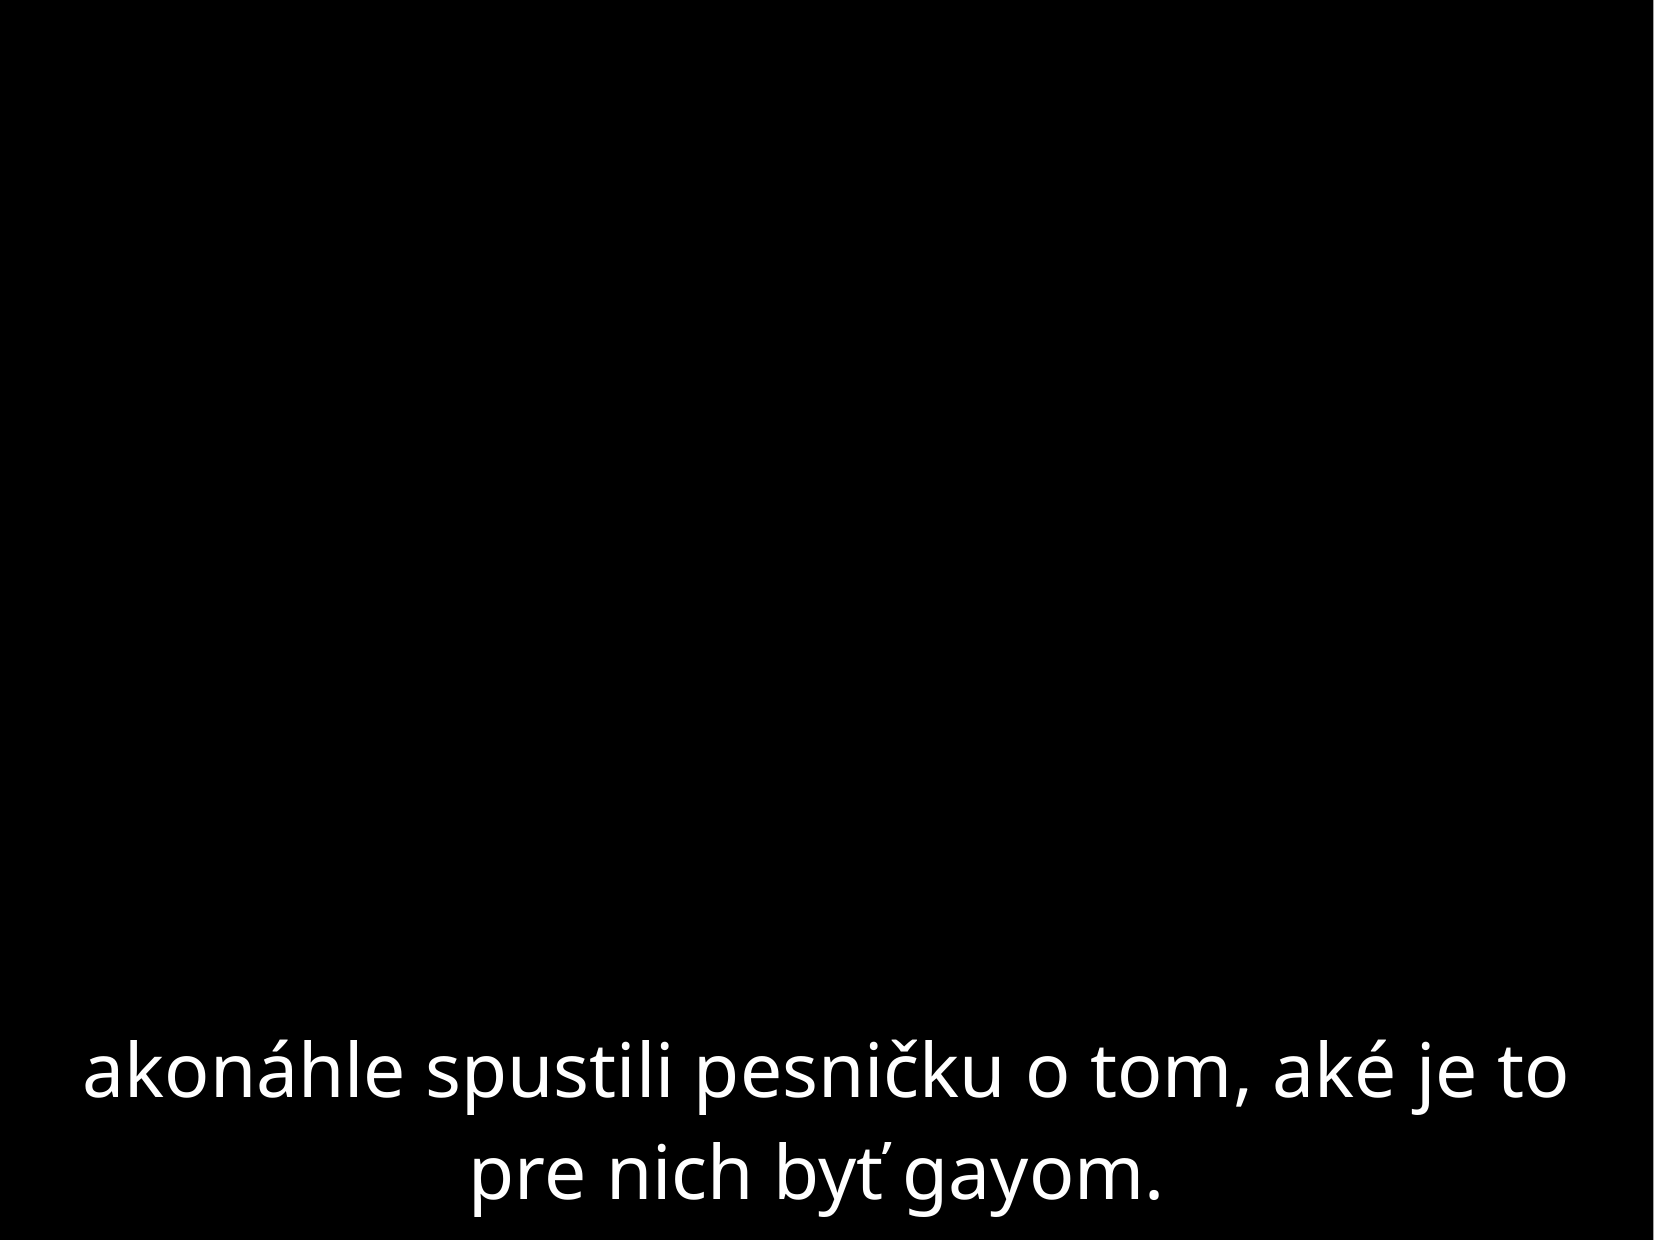

# akonáhle spustili pesničku o tom, aké je to pre nich byť gayom.